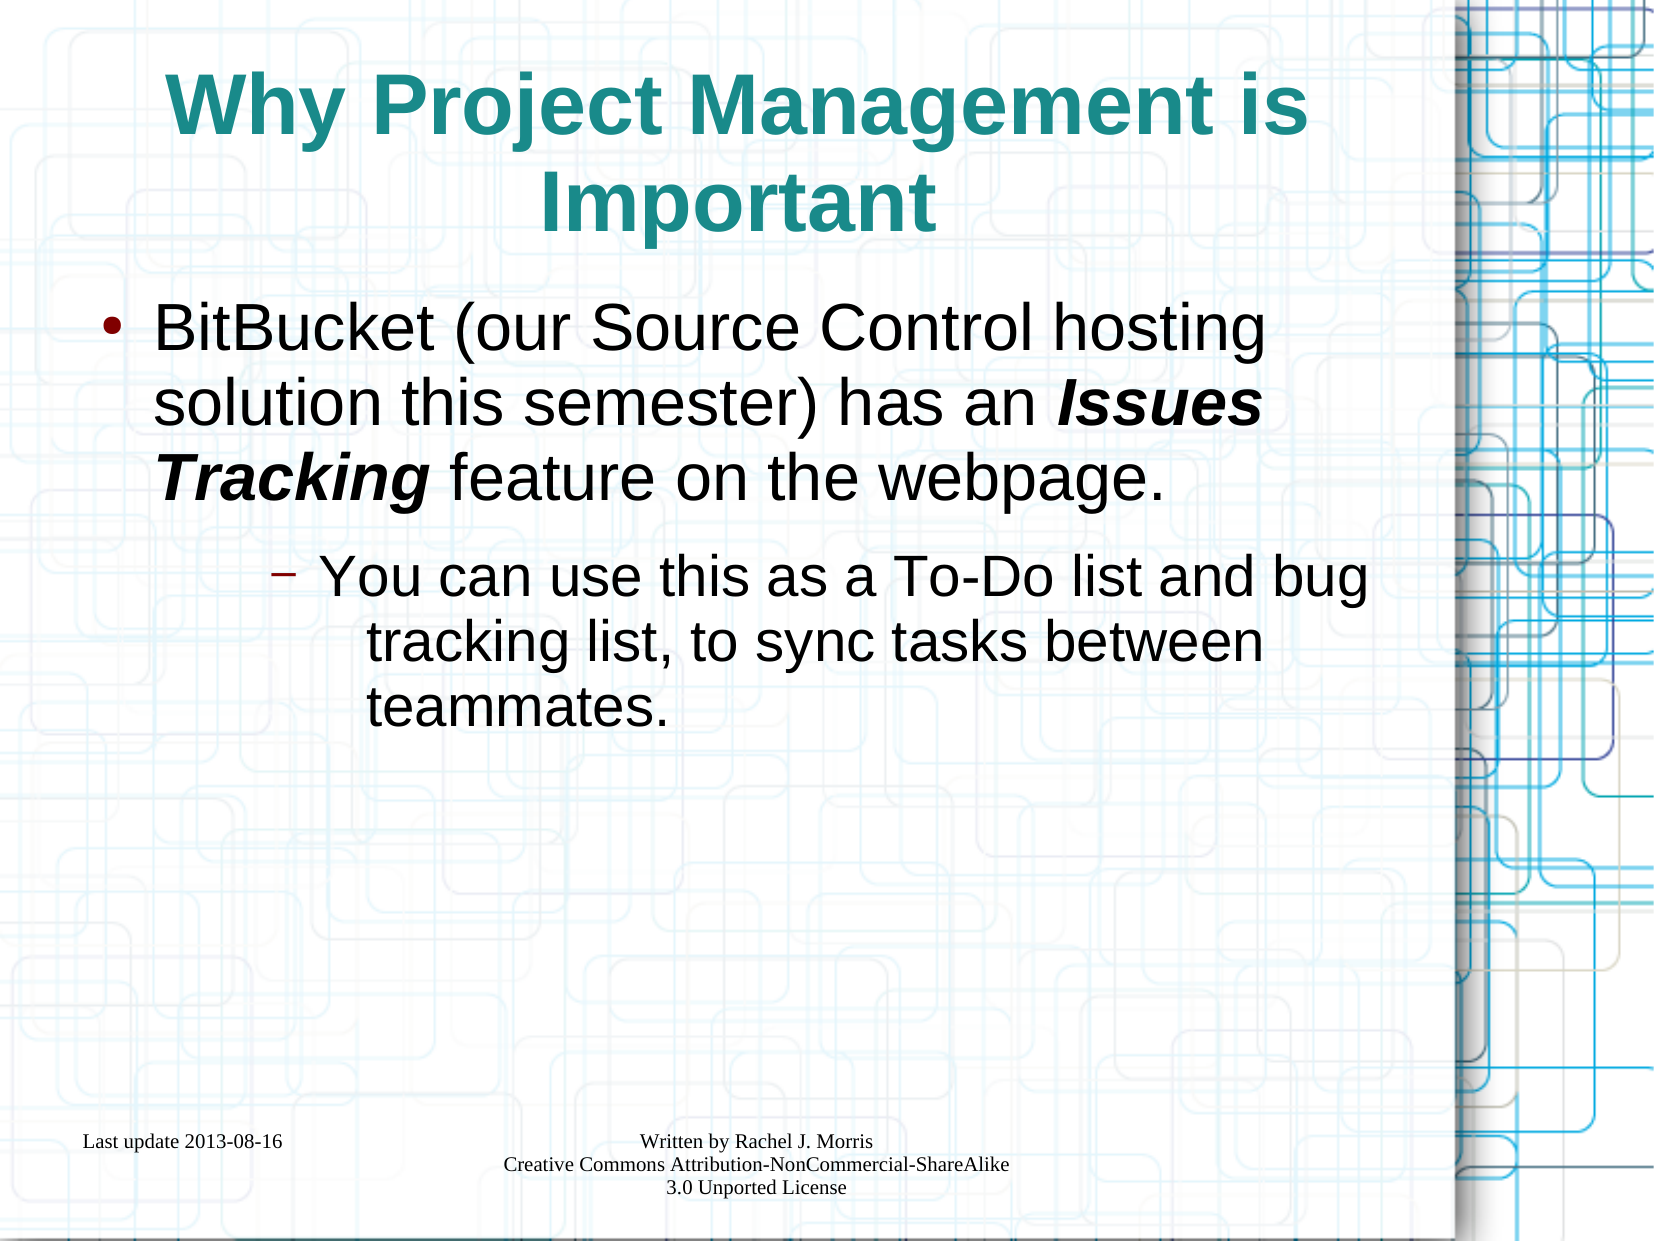

# Why Project Management is Important
BitBucket (our Source Control hosting solution this semester) has an Issues Tracking feature on the webpage.
You can use this as a To-Do list and bug tracking list, to sync tasks between teammates.